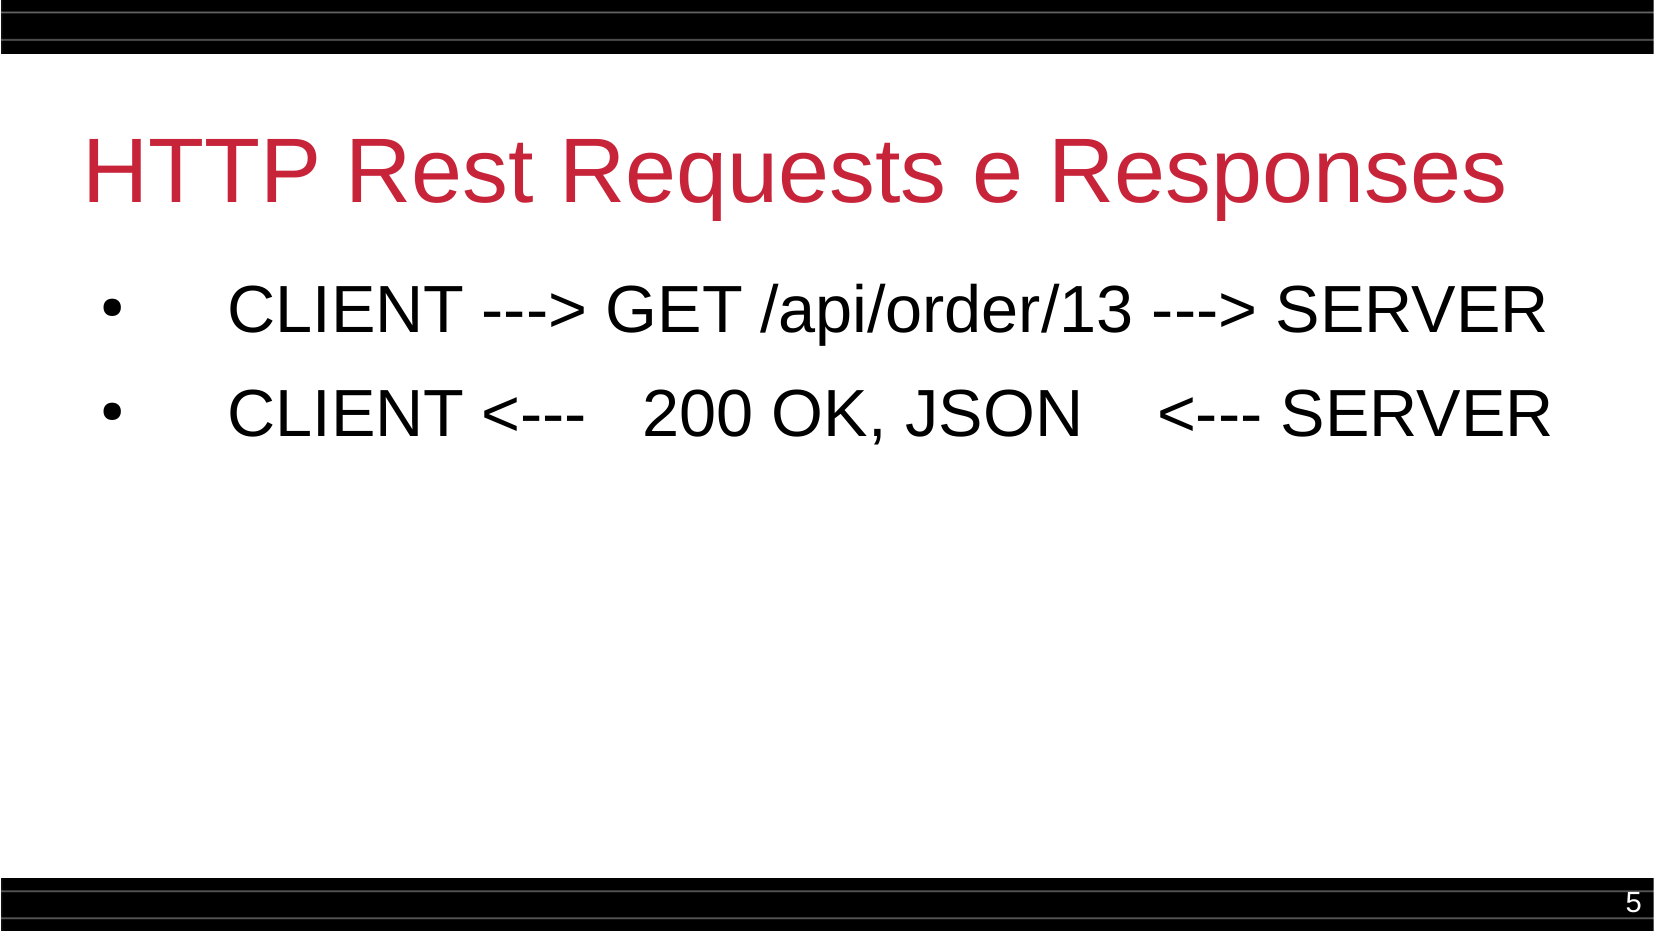

# HTTP Rest Requests e Responses
 CLIENT ---> GET /api/order/13 ---> SERVER
 CLIENT <--- 200 OK, JSON <--- SERVER